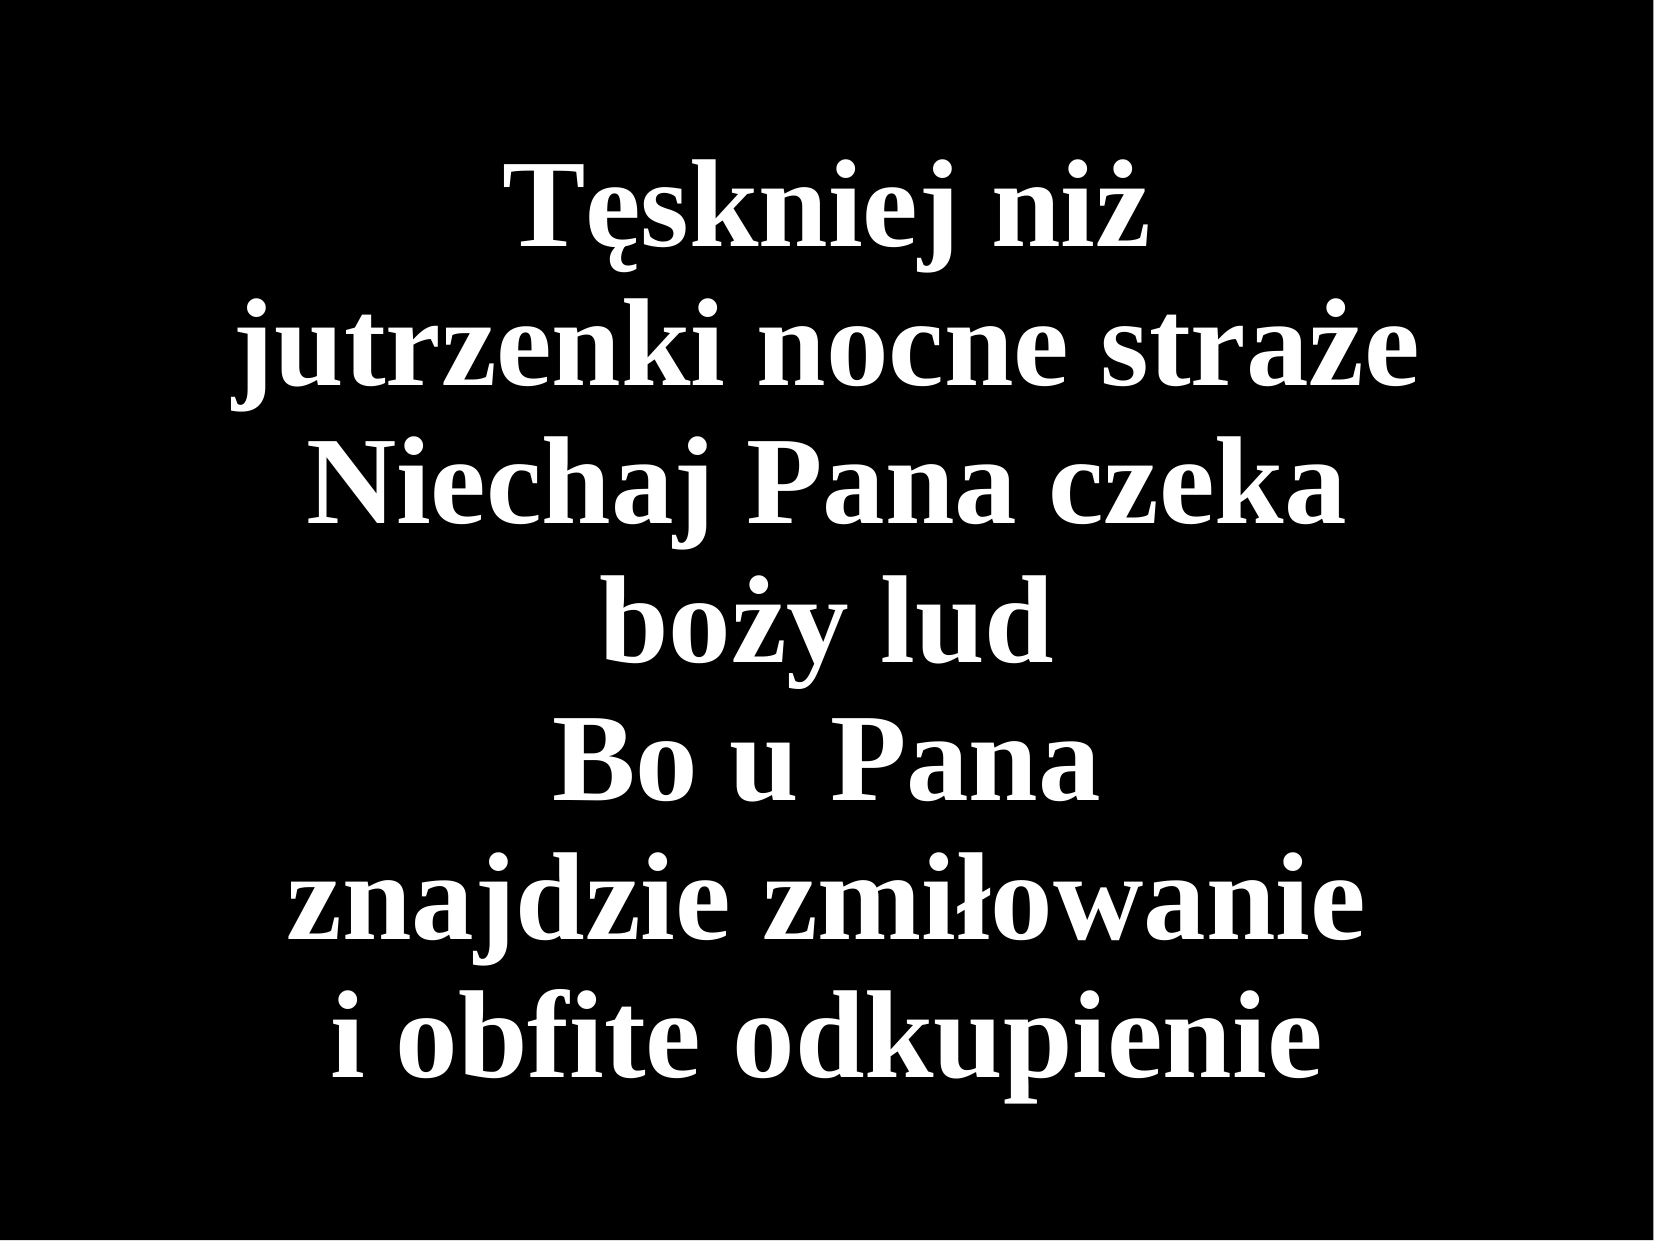

# Tęskniej niż jutrzenki nocne straże Niechaj Pana czeka boży lud Bo u Pana znajdzie zmiłowanie i obfite odkupienie